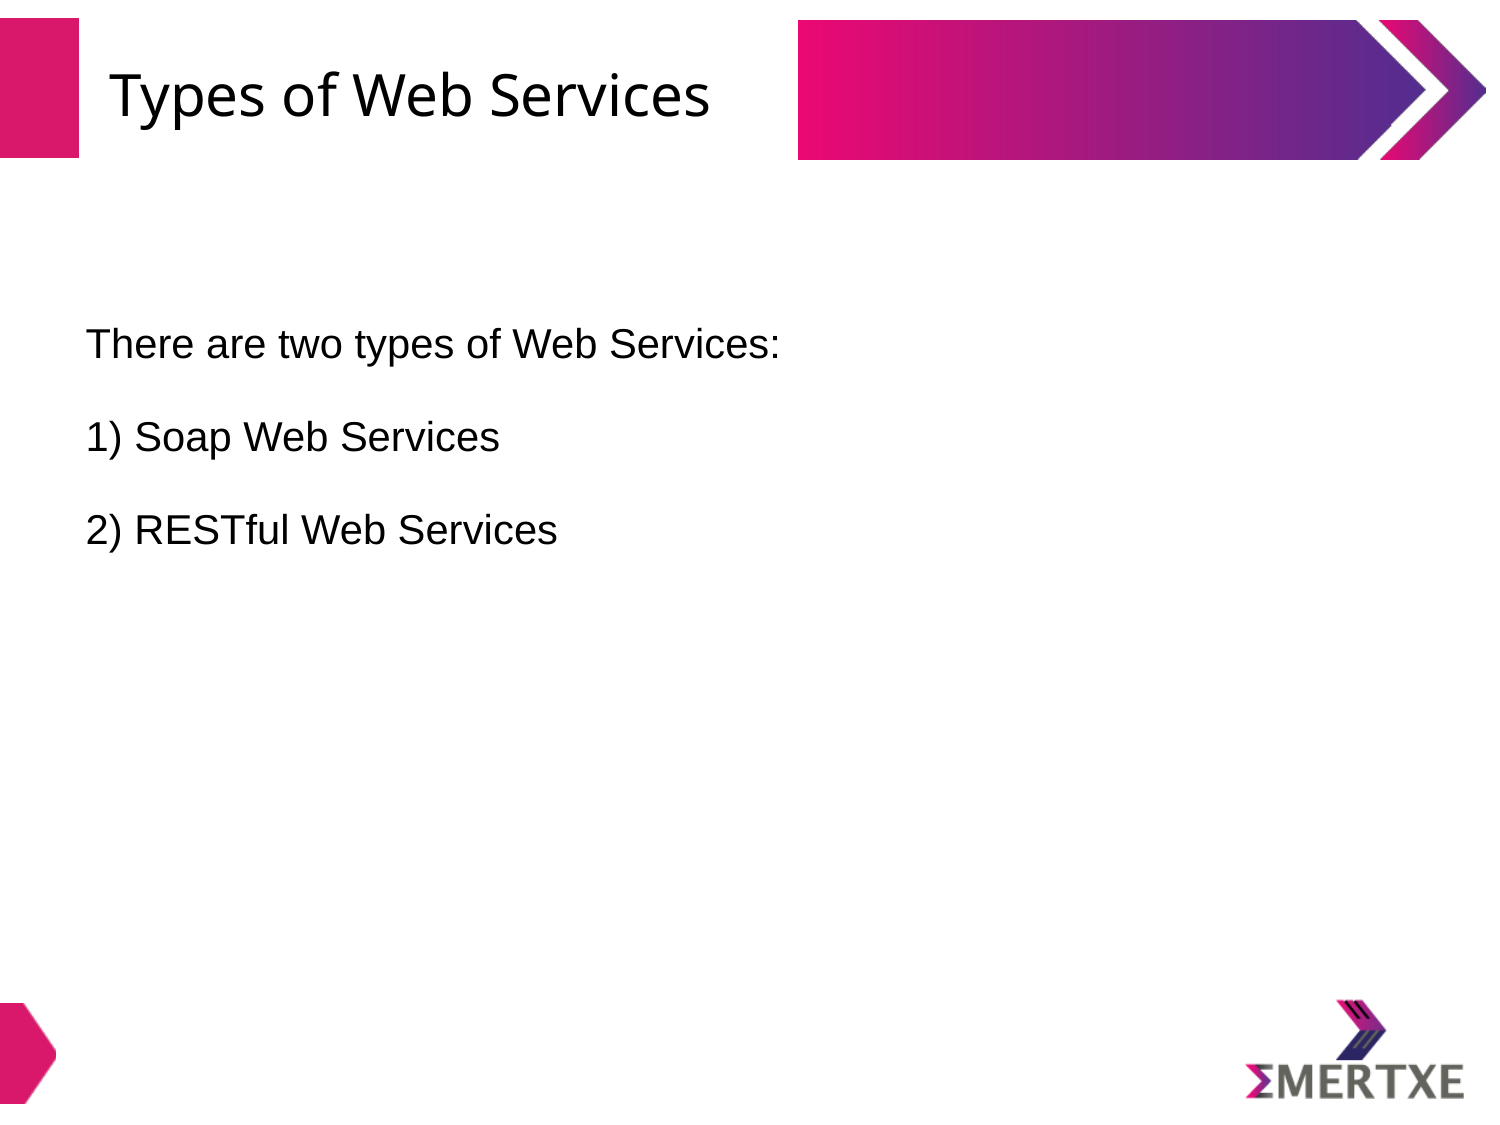

Types of Web Services
There are two types of Web Services:
1) Soap Web Services
2) RESTful Web Services